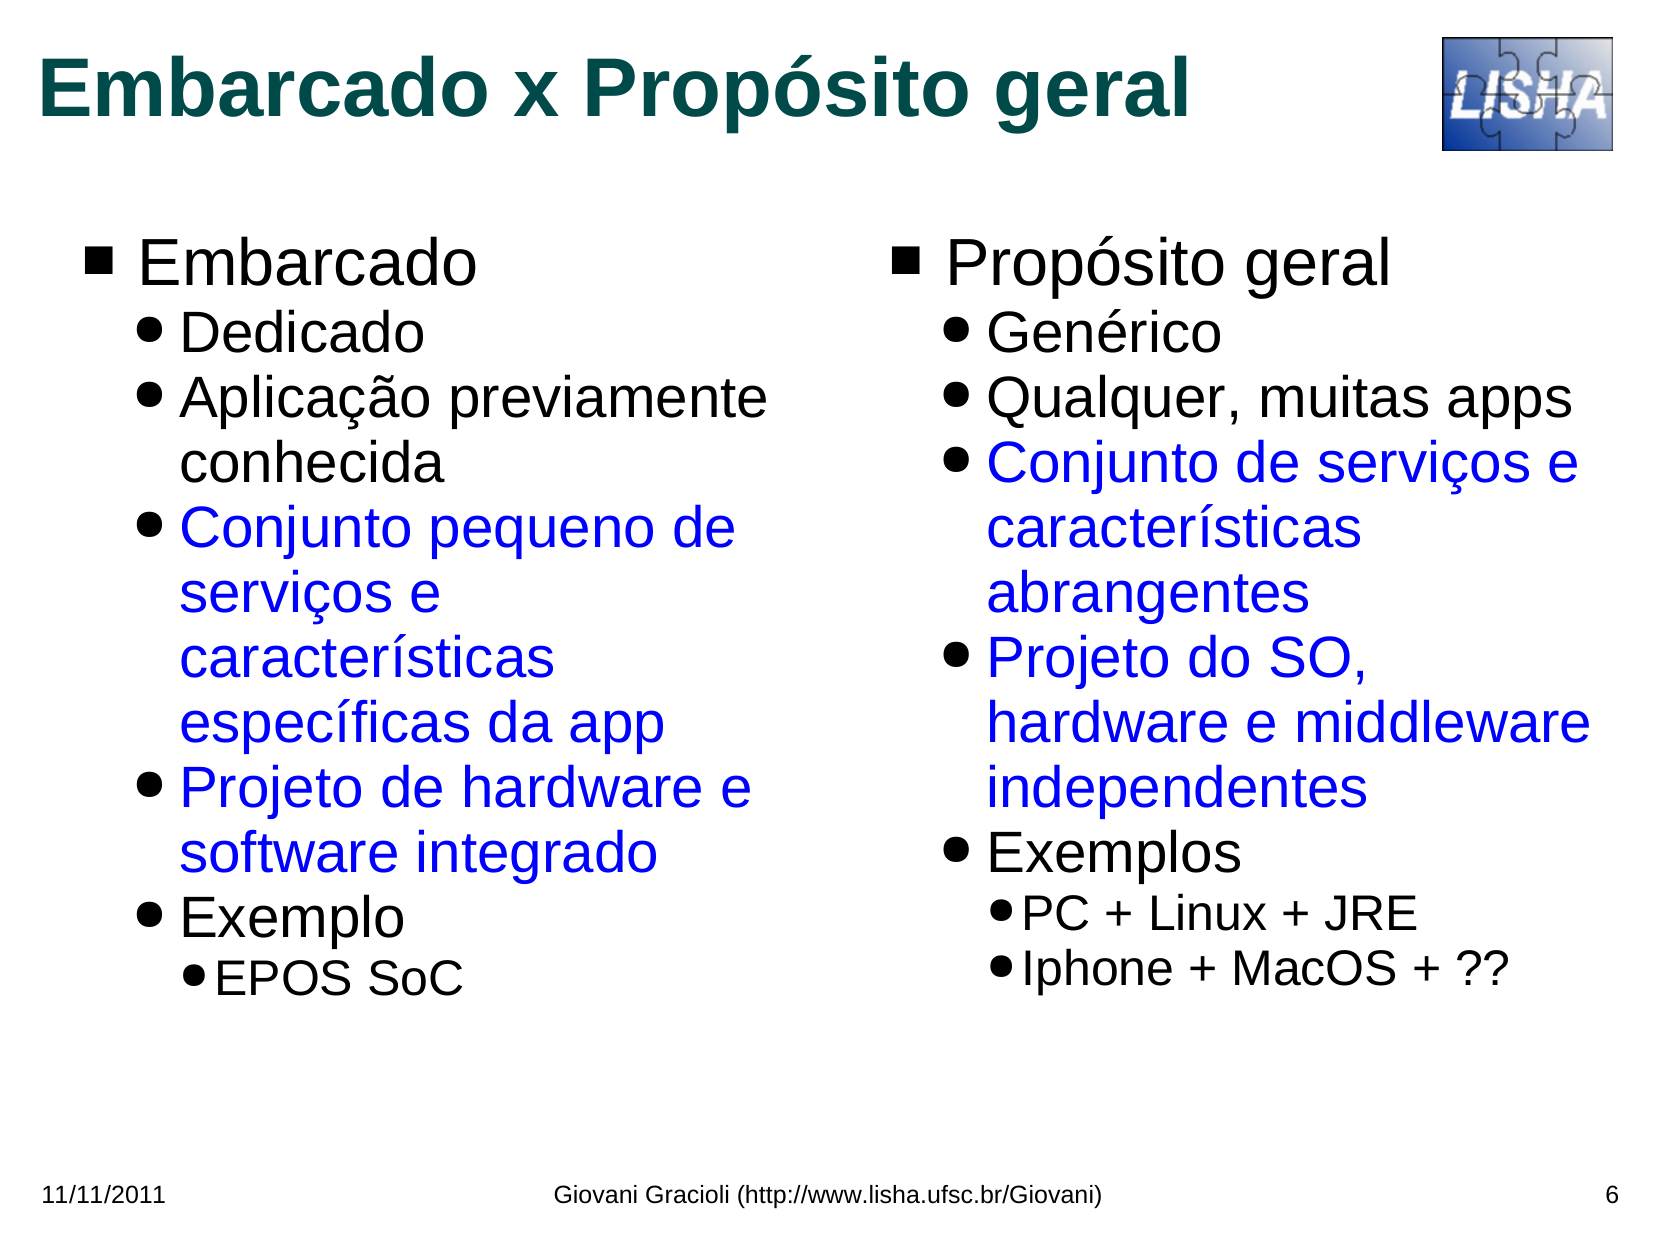

# Embarcado x Propósito geral
Embarcado
Dedicado
Aplicação previamente conhecida
Conjunto pequeno de serviços e características específicas da app
Projeto de hardware e software integrado
Exemplo
EPOS SoC
Propósito geral
Genérico
Qualquer, muitas apps
Conjunto de serviços e características abrangentes
Projeto do SO, hardware e middleware independentes
Exemplos
PC + Linux + JRE
Iphone + MacOS + ??